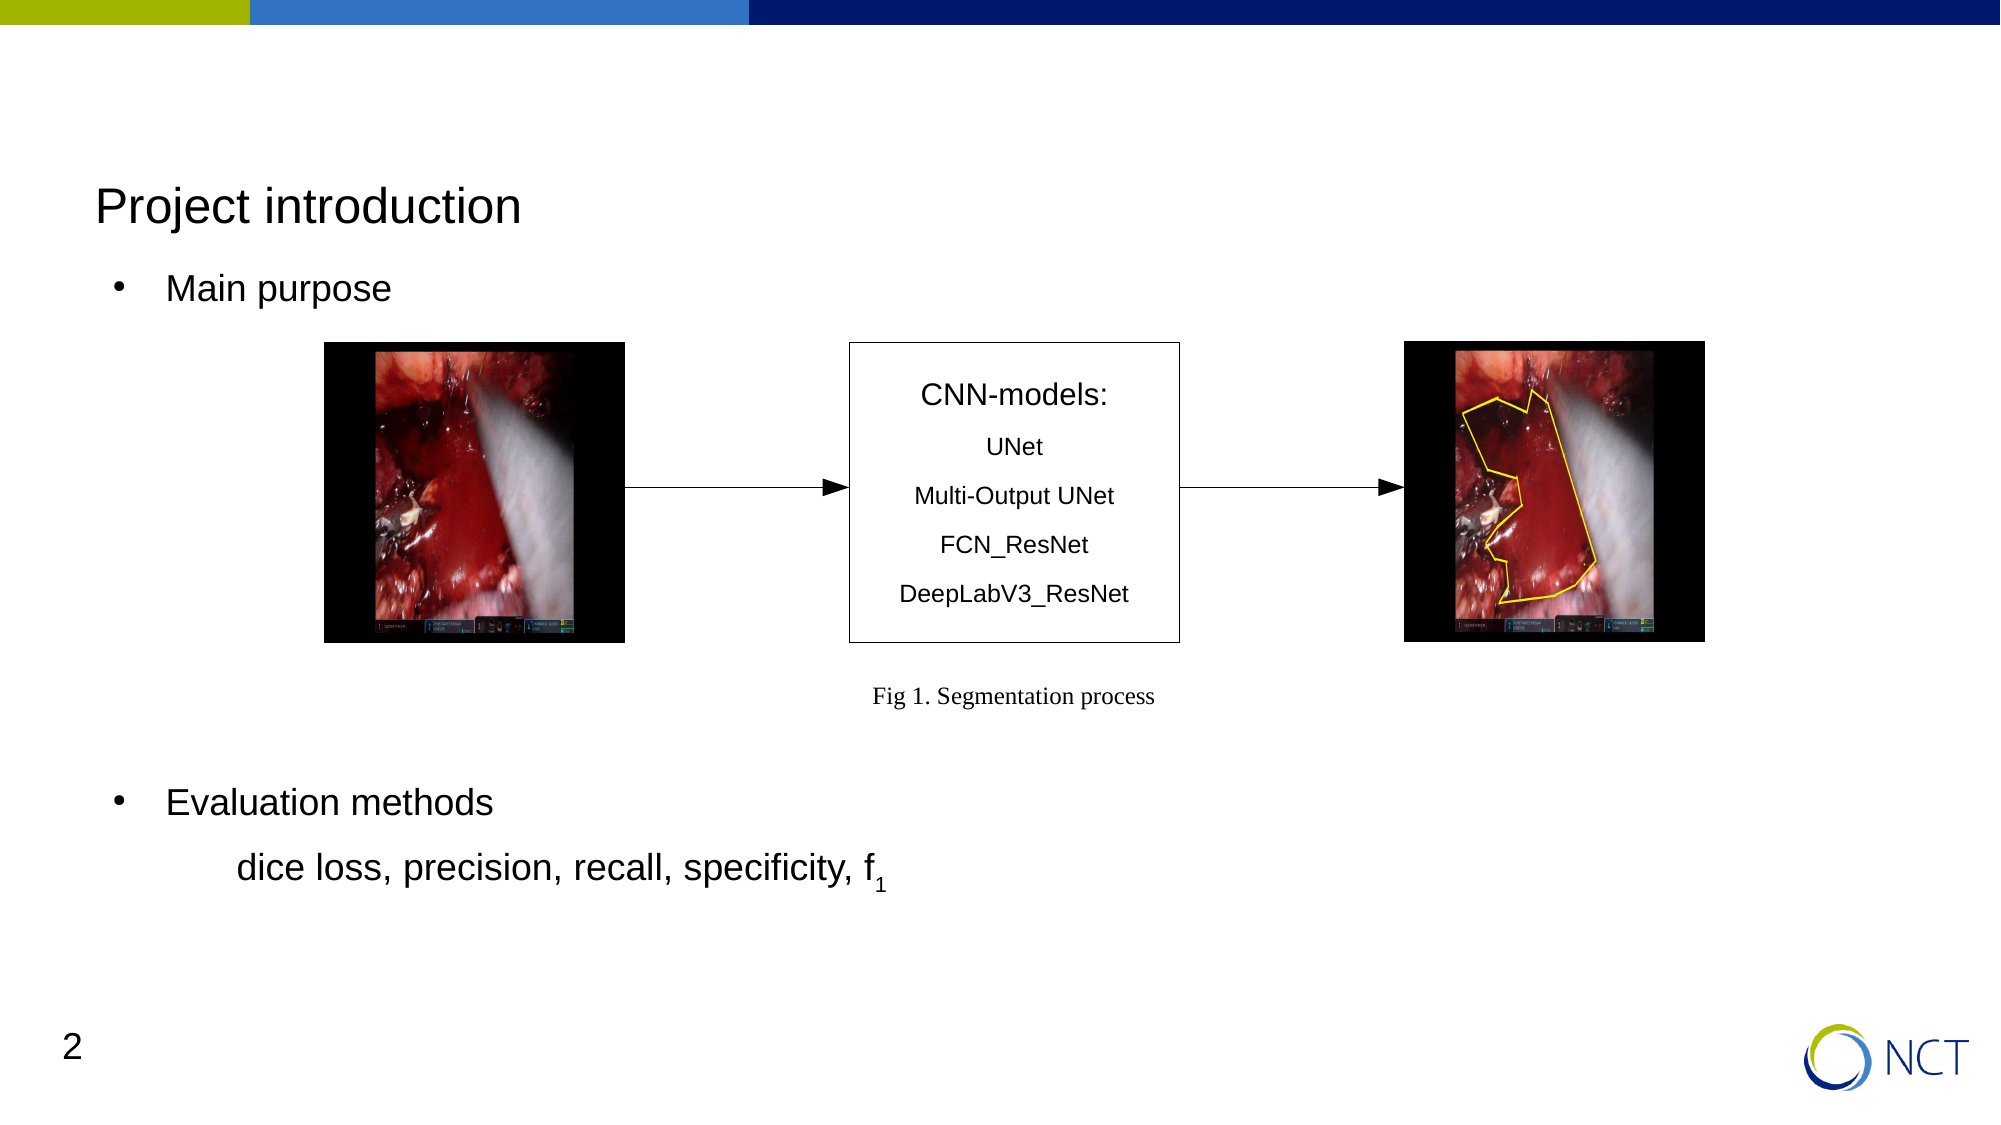

# Project introduction
Main purpose
CNN-models:
UNet
Multi-Output UNet
FCN_ResNet
DeepLabV3_ResNet
Fig 1. Segmentation process
Evaluation methods
dice loss, precision, recall, specificity, f1